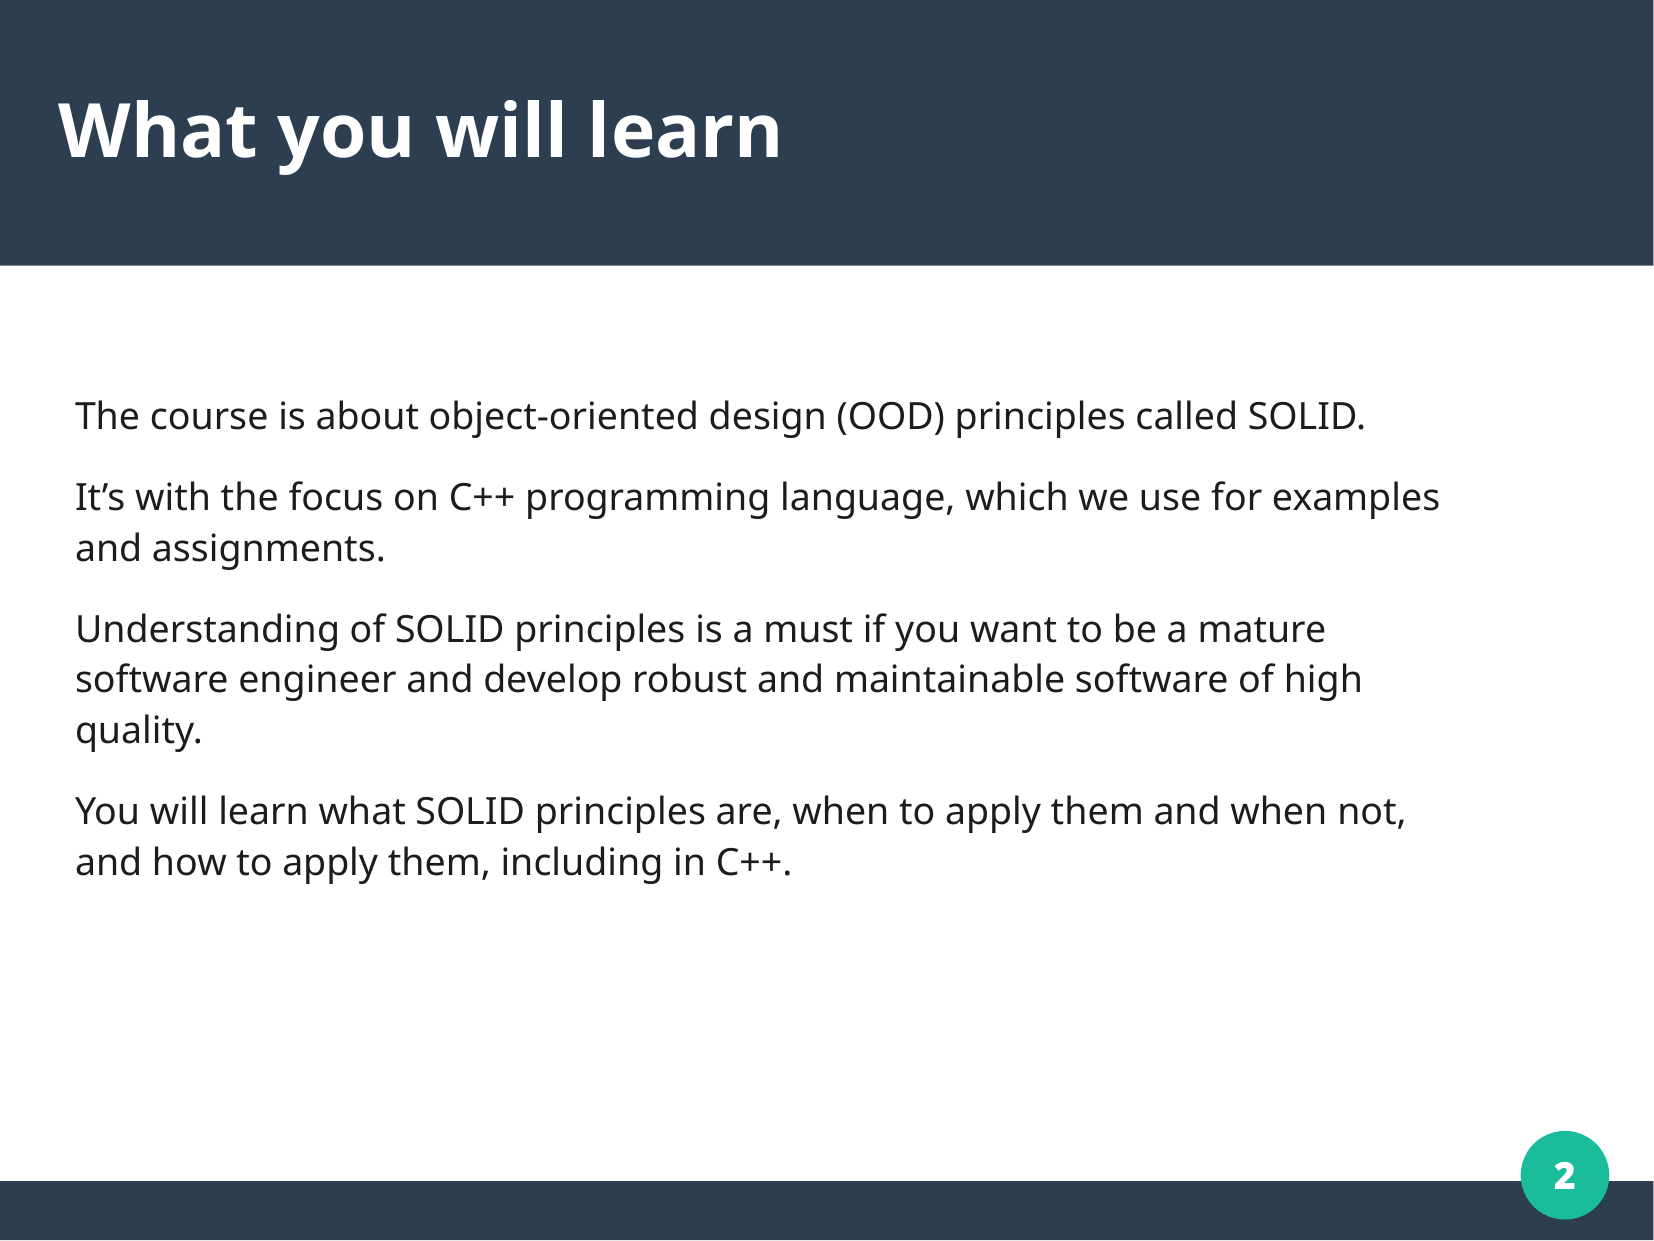

# What you will learn
The course is about object-oriented design (OOD) principles called SOLID.
It’s with the focus on C++ programming language, which we use for examples and assignments.
Understanding of SOLID principles is a must if you want to be a mature software engineer and develop robust and maintainable software of high quality.
You will learn what SOLID principles are, when to apply them and when not, and how to apply them, including in C++.
2